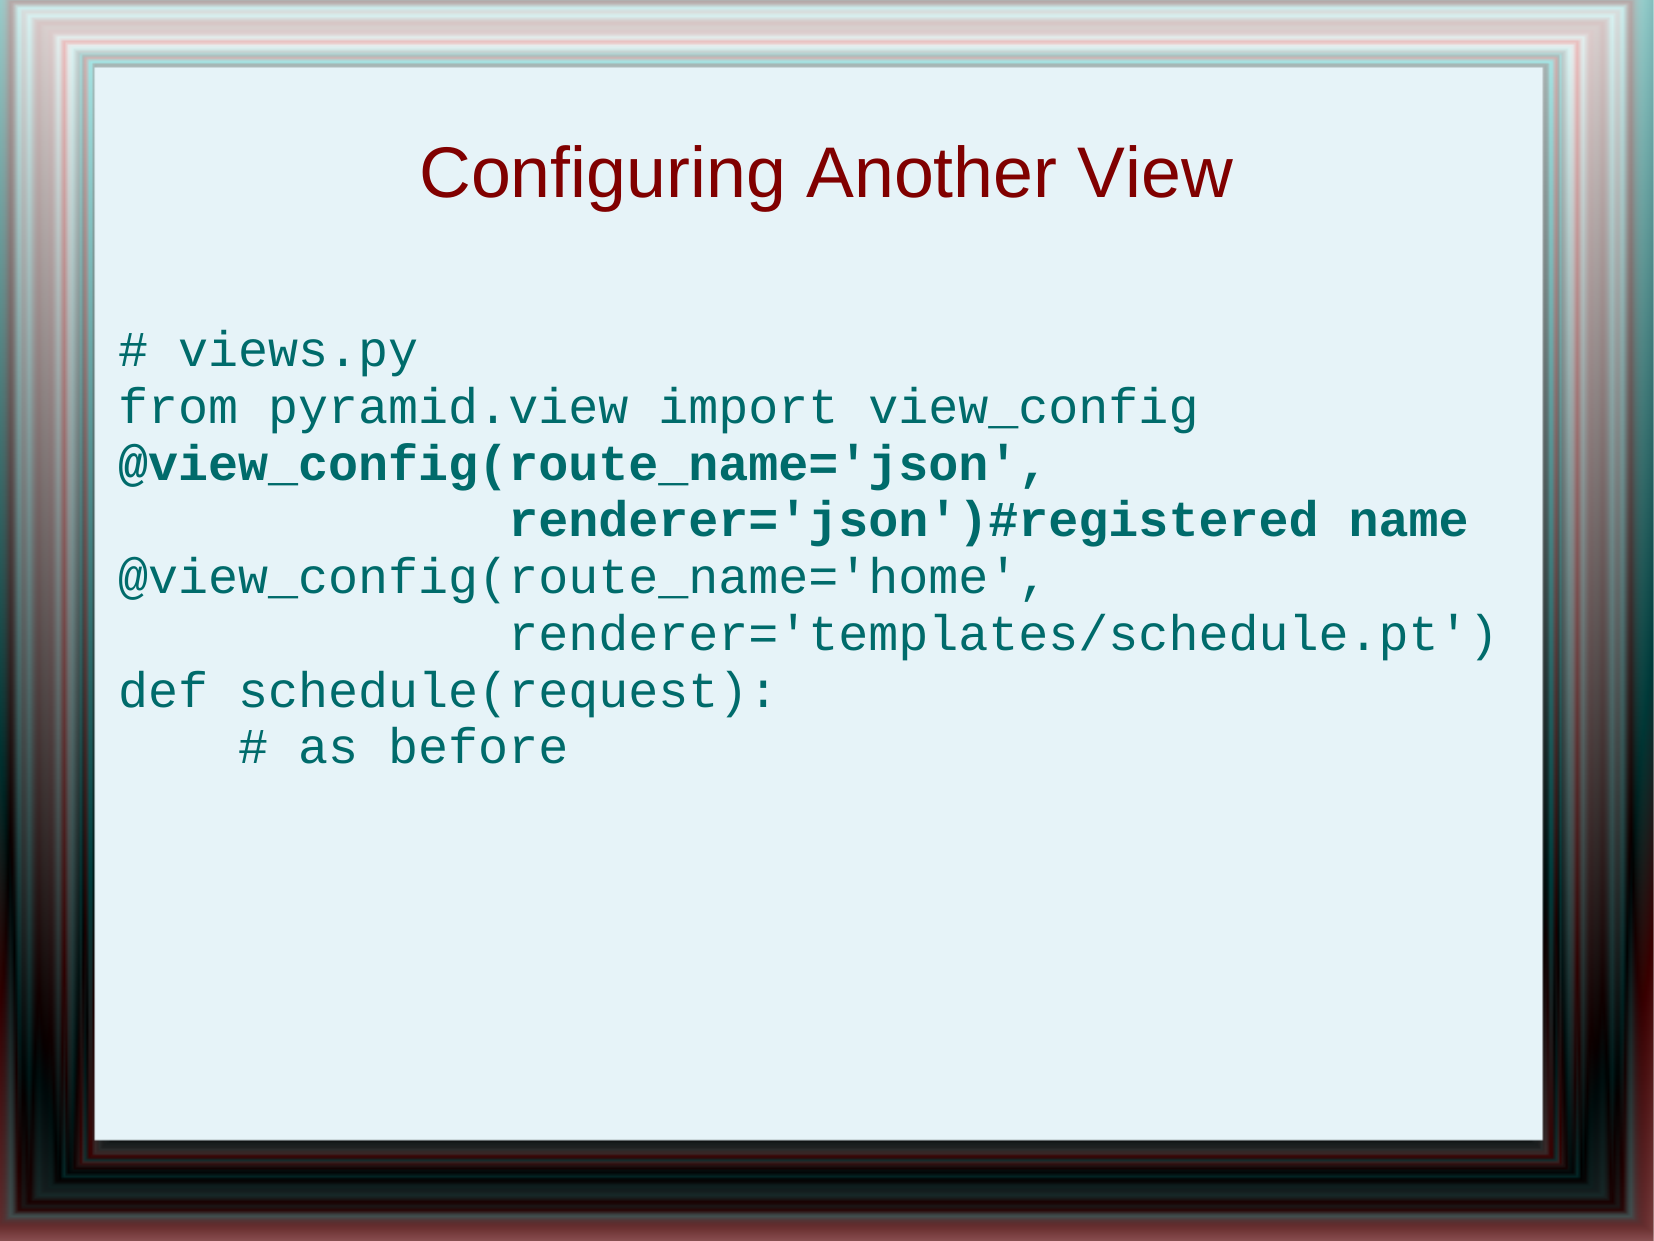

# Configuring Another View
# views.py from pyramid.view import view_config @view_config(route_name='json', renderer='json')#registered name @view_config(route_name='home', renderer='templates/schedule.pt') def schedule(request): # as before